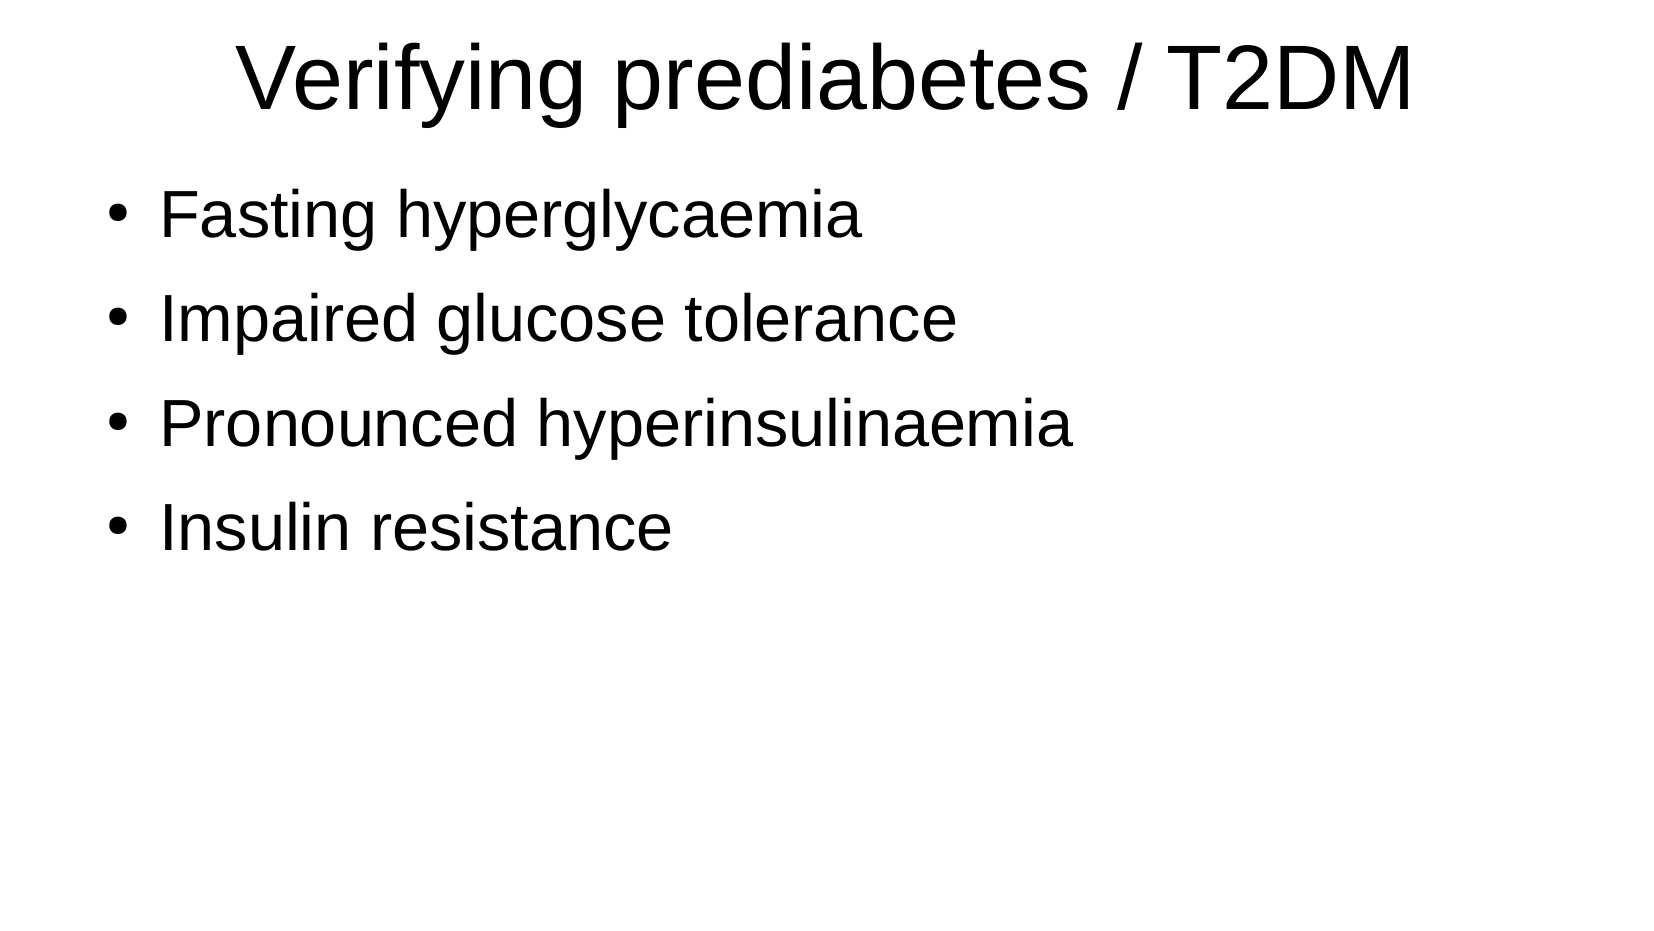

# Verifying prediabetes / T2DM
Fasting hyperglycaemia
Impaired glucose tolerance
Pronounced hyperinsulinaemia
Insulin resistance​